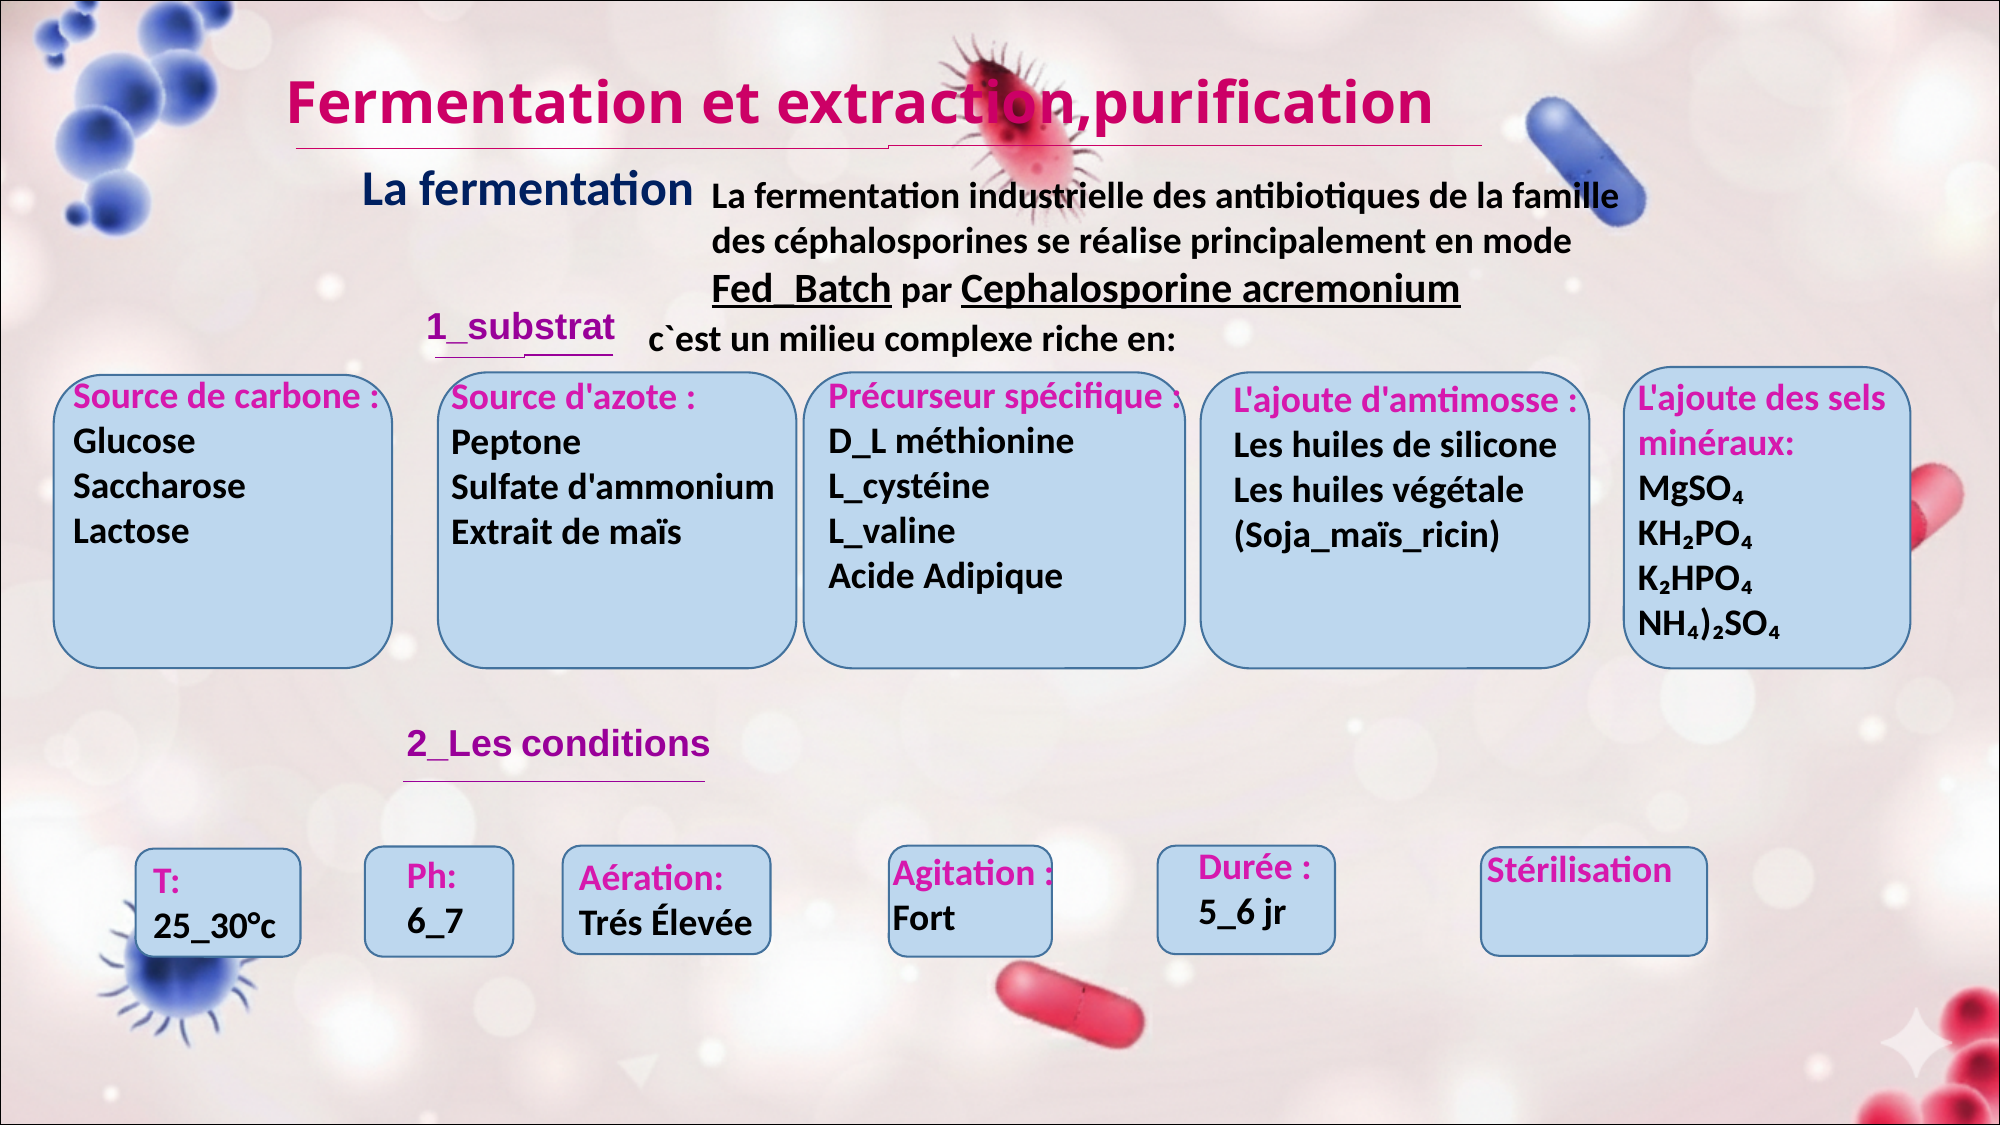

Fermentation et extraction,purification
La fermentation
La fermentation industrielle des antibiotiques de la famille des céphalosporines se réalise principalement en mode Fed_Batch par Cephalosporine acremonium
#
1_substrat
c`est un milieu complexe riche en:
Source de carbone :
Glucose
Saccharose
Lactose
Précurseur spécifique :
D_L méthionine
L_cystéine
L_valine
Acide Adipique
Source d'azote :
Peptone
Sulfate d'ammonium
Extrait de maïs
L'ajoute des sels minéraux:
MgSO₄
KH₂PO₄
K₂HPO₄
NH₄)₂SO₄
L'ajoute d'amtimosse :
Les huiles de silicone
Les huiles végétale
(Soja_maïs_ricin)
2_Les conditions
Durée :
5_6 jr
Stérilisation
Agitation :
Fort
Ph:
6_7
Aération:
Trés Élevée
T:
25_30°c